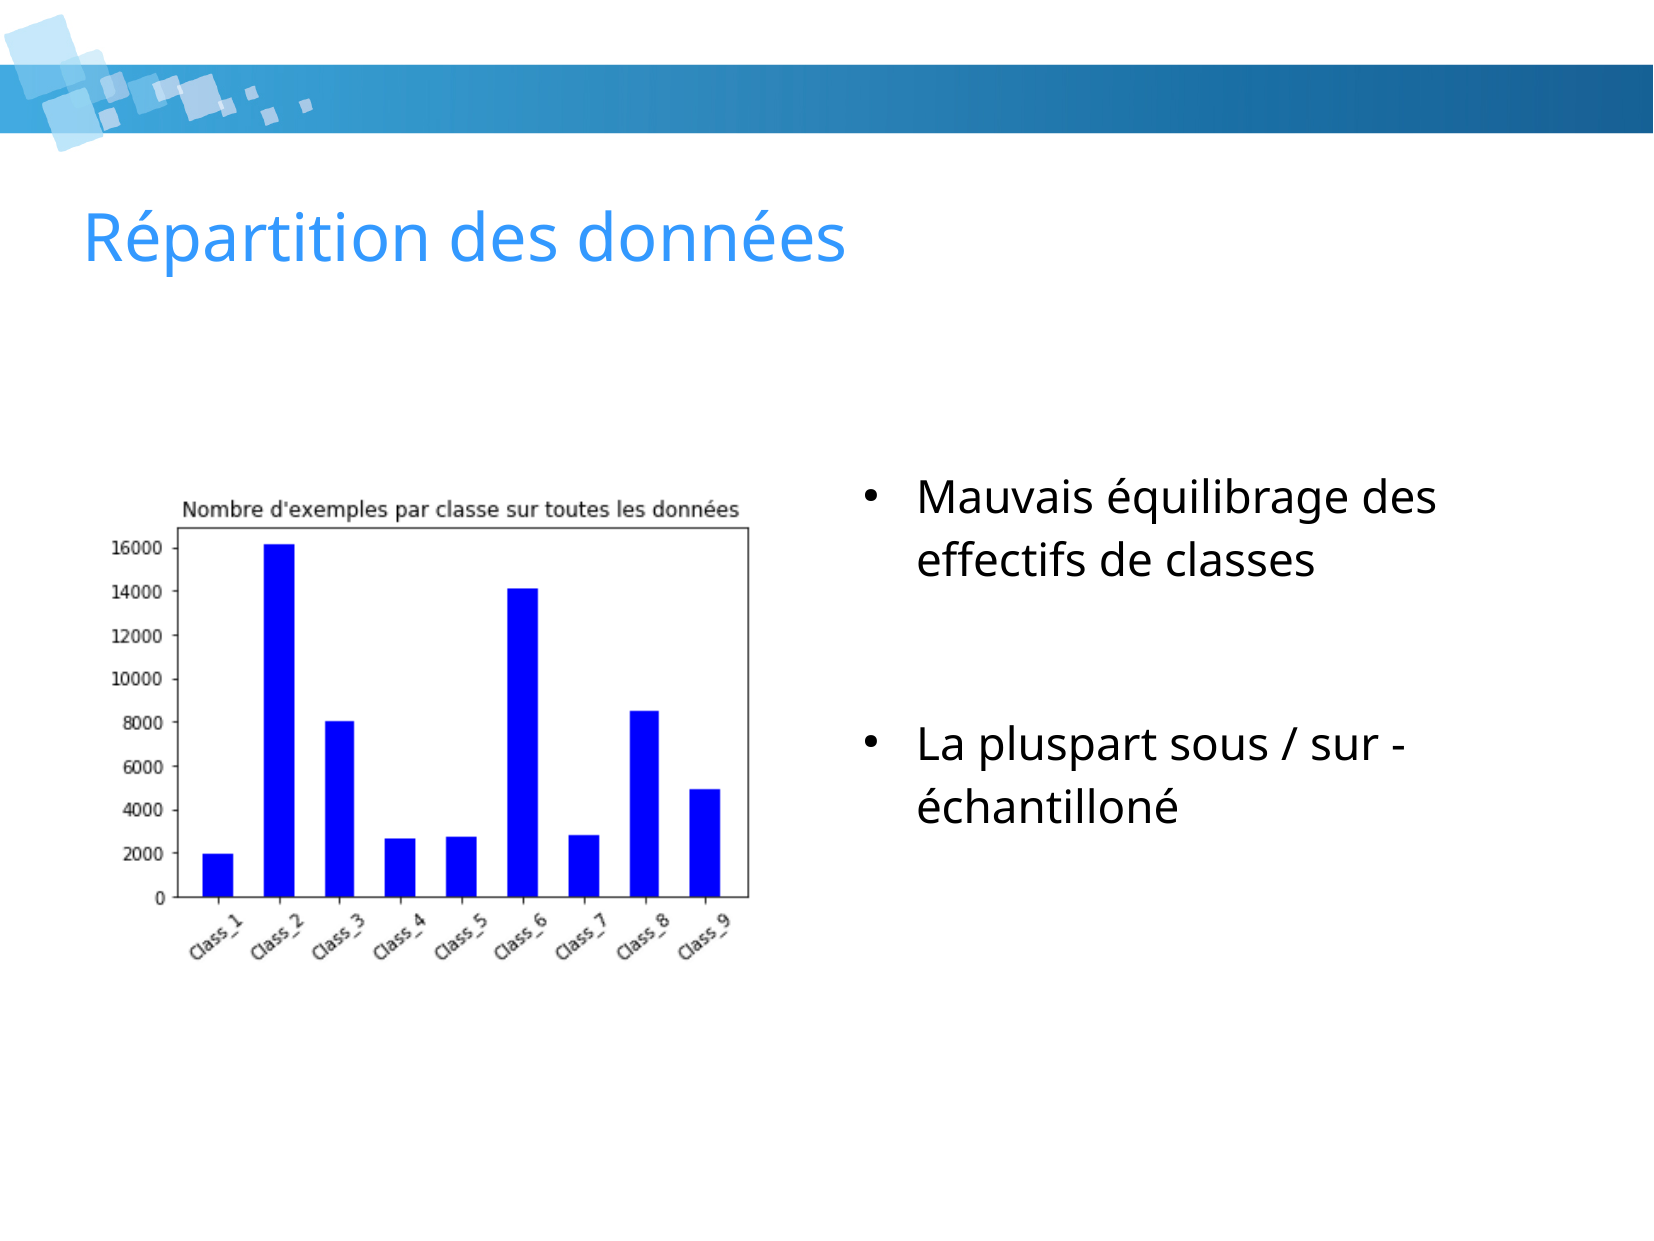

# Répartition des données
Mauvais équilibrage des effectifs de classes
La pluspart sous / sur - échantilloné